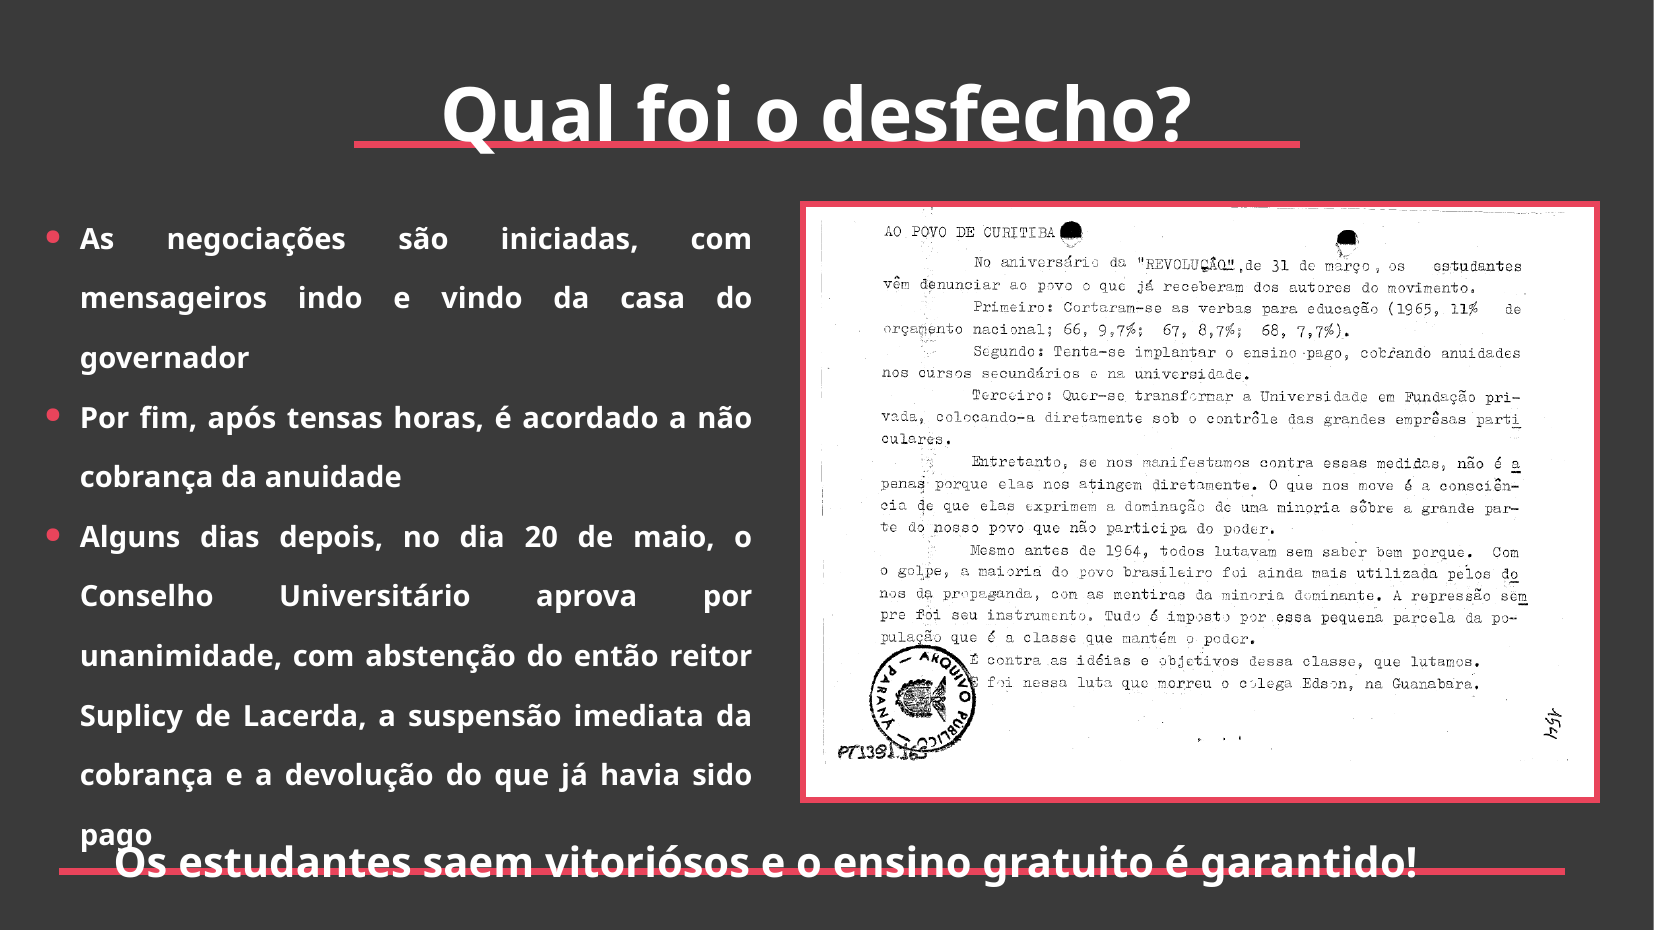

Qual foi o desfecho?
As negociações são iniciadas, com mensageiros indo e vindo da casa do governador
Por fim, após tensas horas, é acordado a não cobrança da anuidade
Alguns dias depois, no dia 20 de maio, o Conselho Universitário aprova por unanimidade, com abstenção do então reitor Suplicy de Lacerda, a suspensão imediata da cobrança e a devolução do que já havia sido pago
Os estudantes saem vitoriósos e o ensino gratuito é garantido!